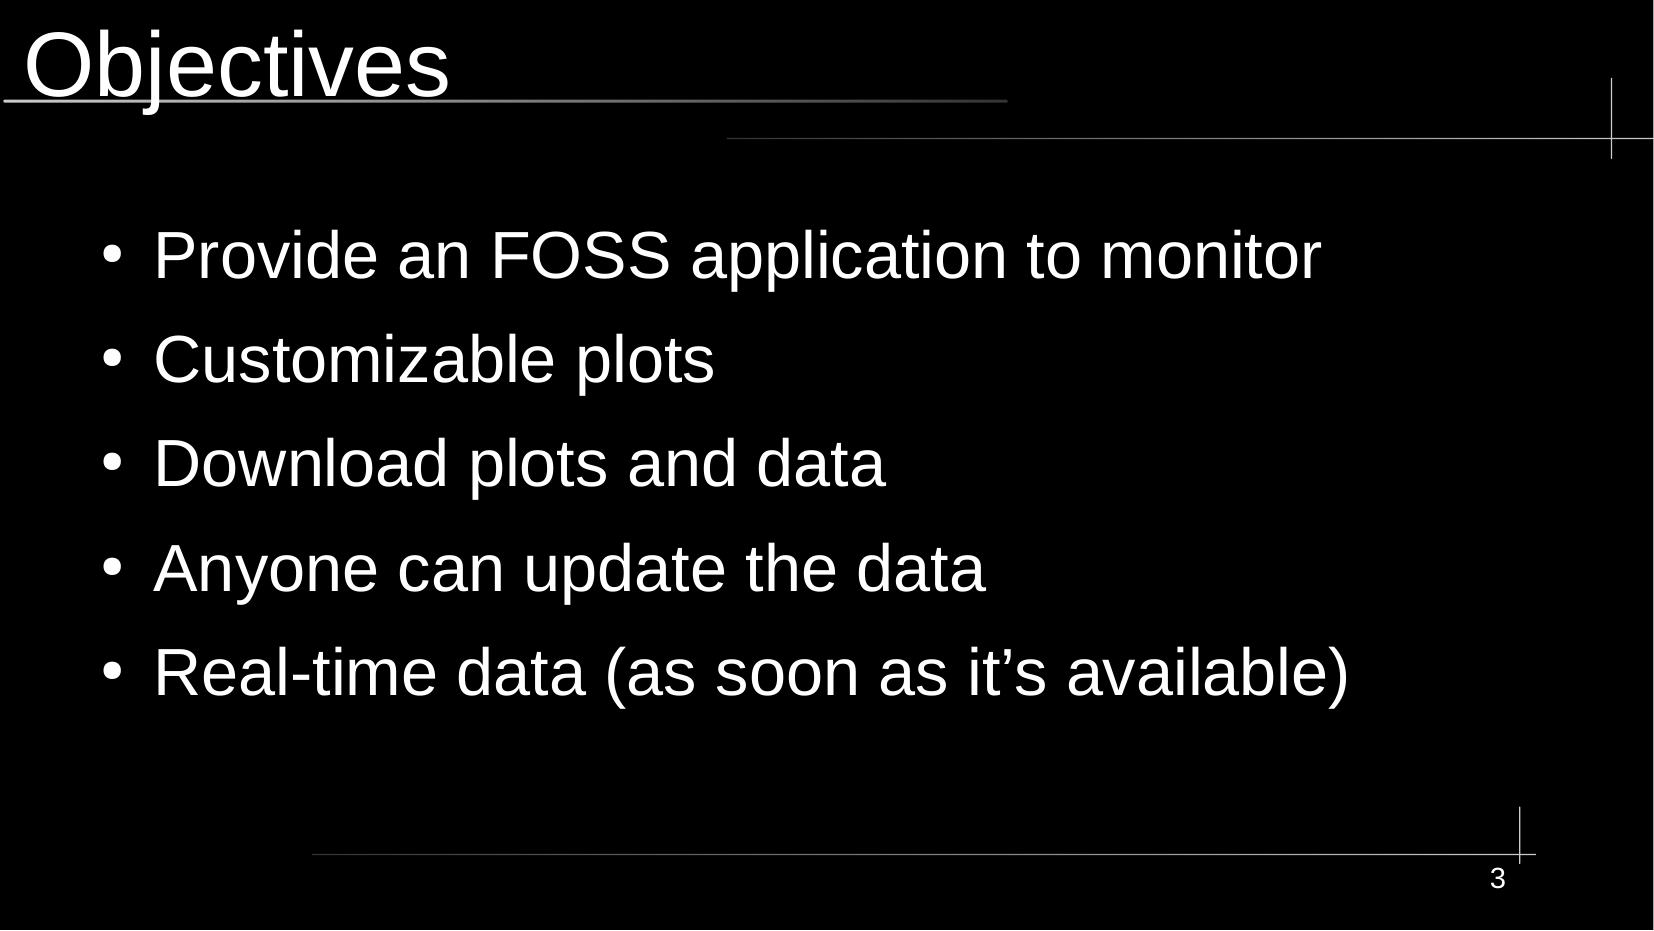

# Objectives
Provide an FOSS application to monitor
Customizable plots
Download plots and data
Anyone can update the data
Real-time data (as soon as it’s available)
3